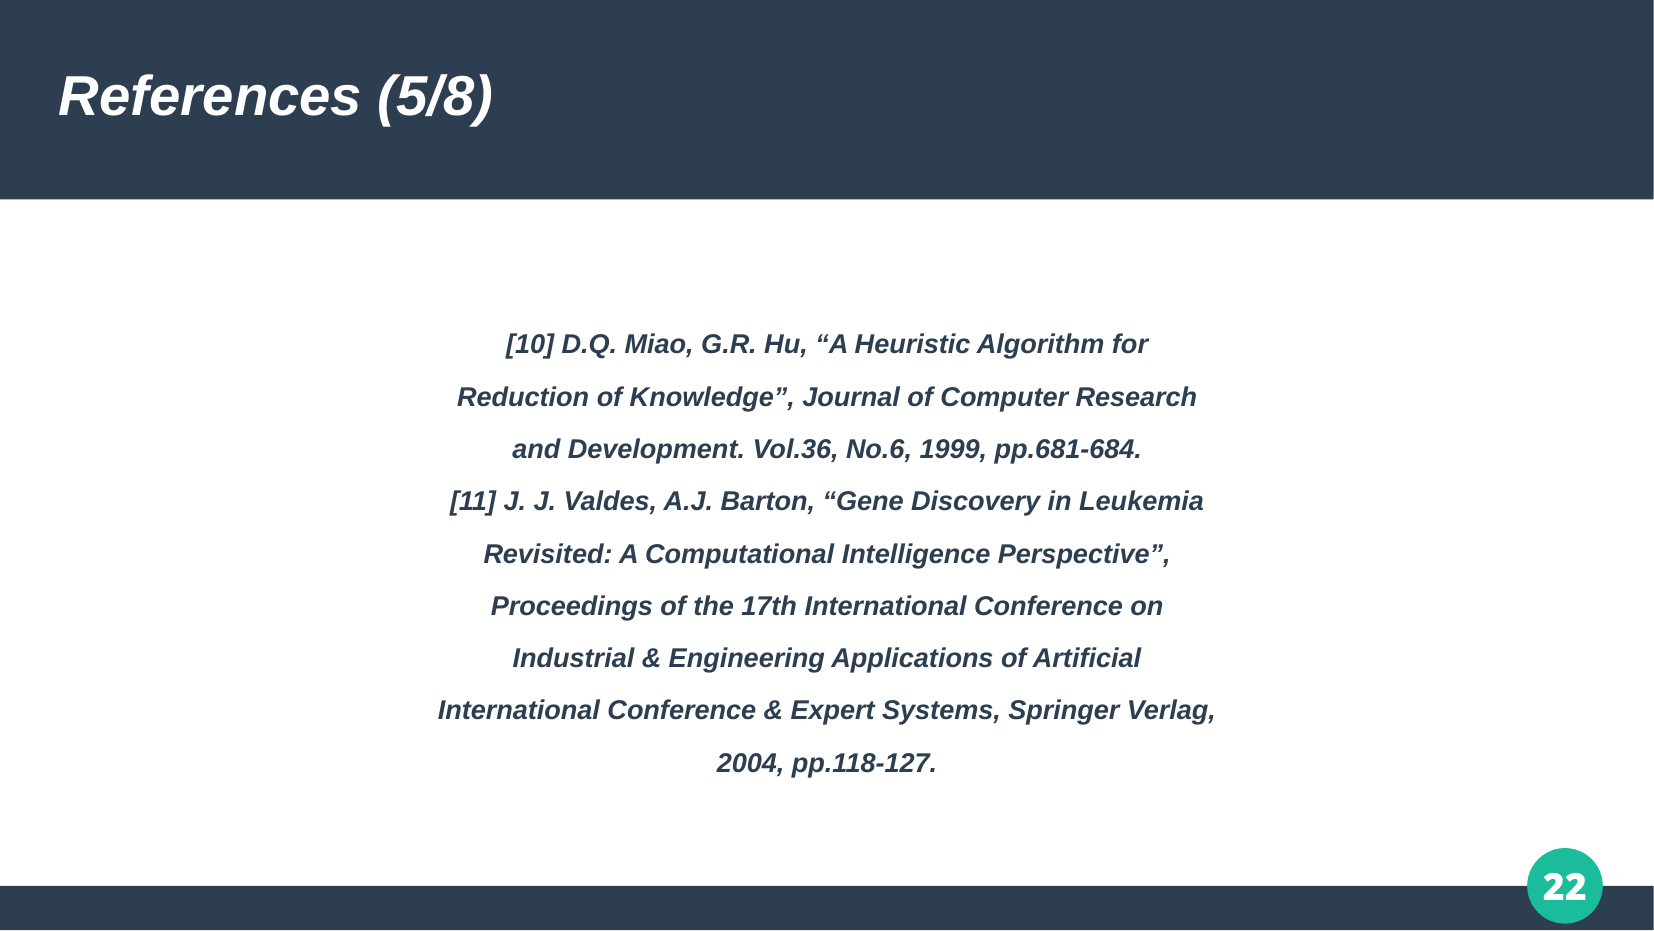

# References (5/8)
[10] D.Q. Miao, G.R. Hu, “A Heuristic Algorithm for
Reduction of Knowledge”, Journal of Computer Research
and Development. Vol.36, No.6, 1999, pp.681-684.
[11] J. J. Valdes, A.J. Barton, “Gene Discovery in Leukemia
Revisited: A Computational Intelligence Perspective”,
Proceedings of the 17th International Conference on
Industrial & Engineering Applications of Artificial
International Conference & Expert Systems, Springer Verlag,
2004, pp.118-127.